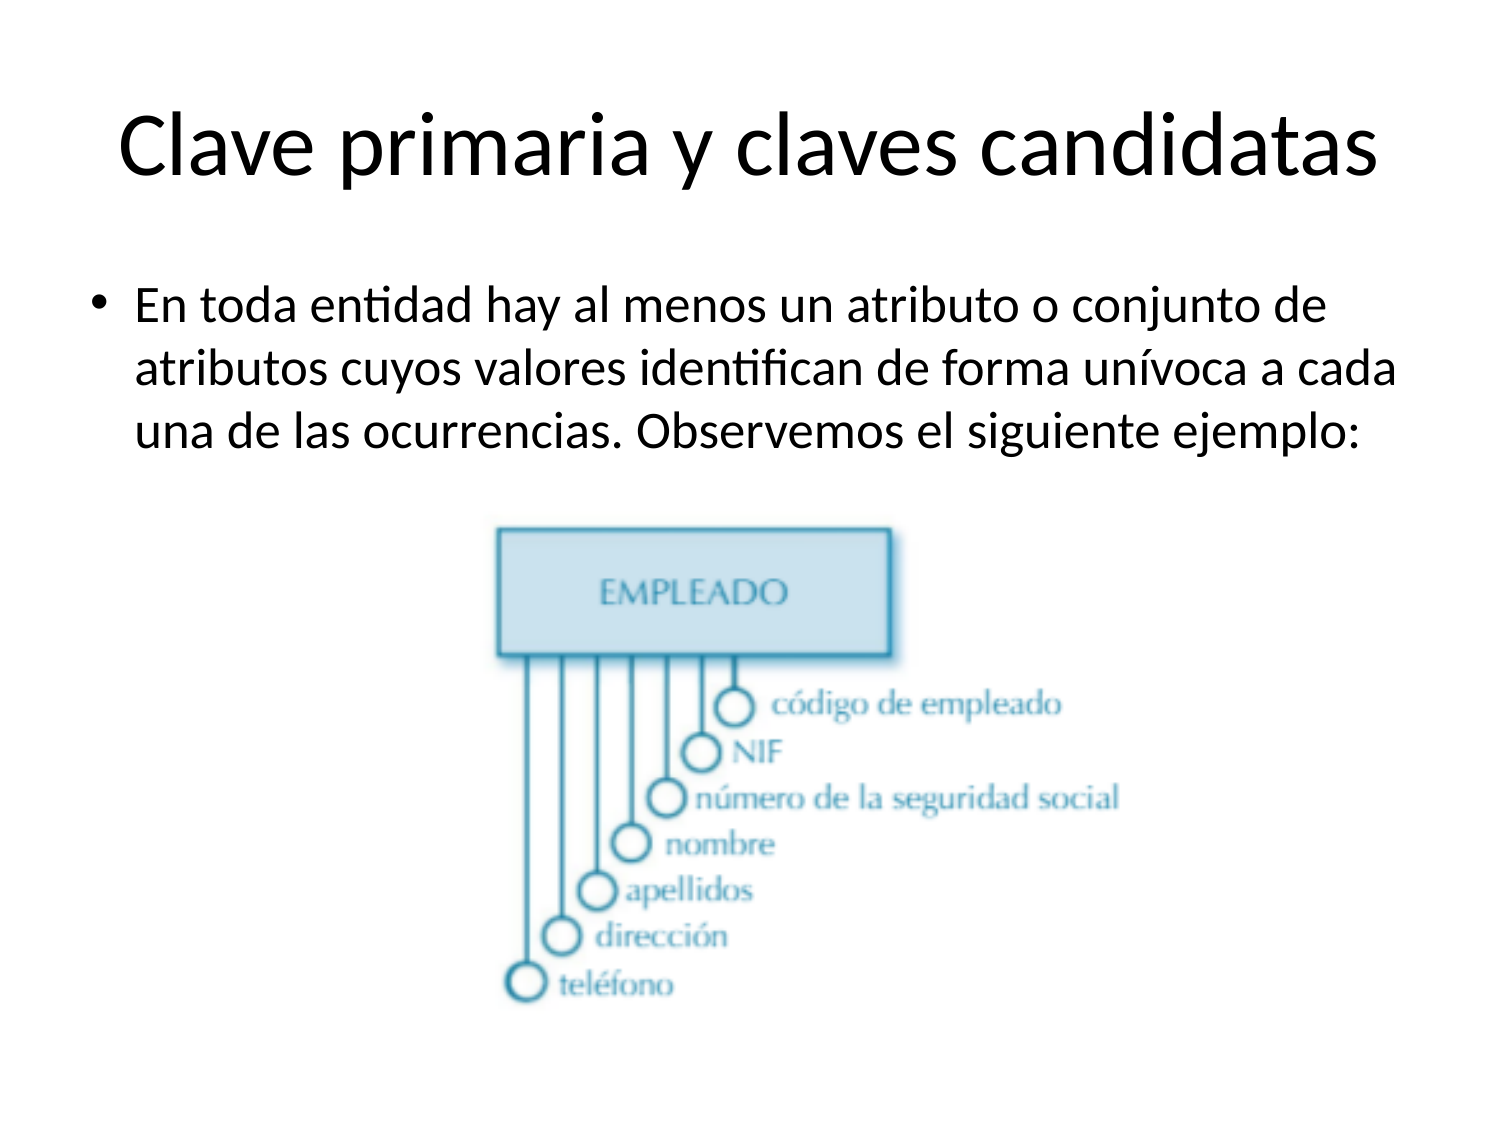

# Clave primaria y claves candidatas
En toda entidad hay al menos un atributo o conjunto de atributos cuyos valores identifican de forma unívoca a cada una de las ocurrencias. Observemos el siguiente ejemplo: